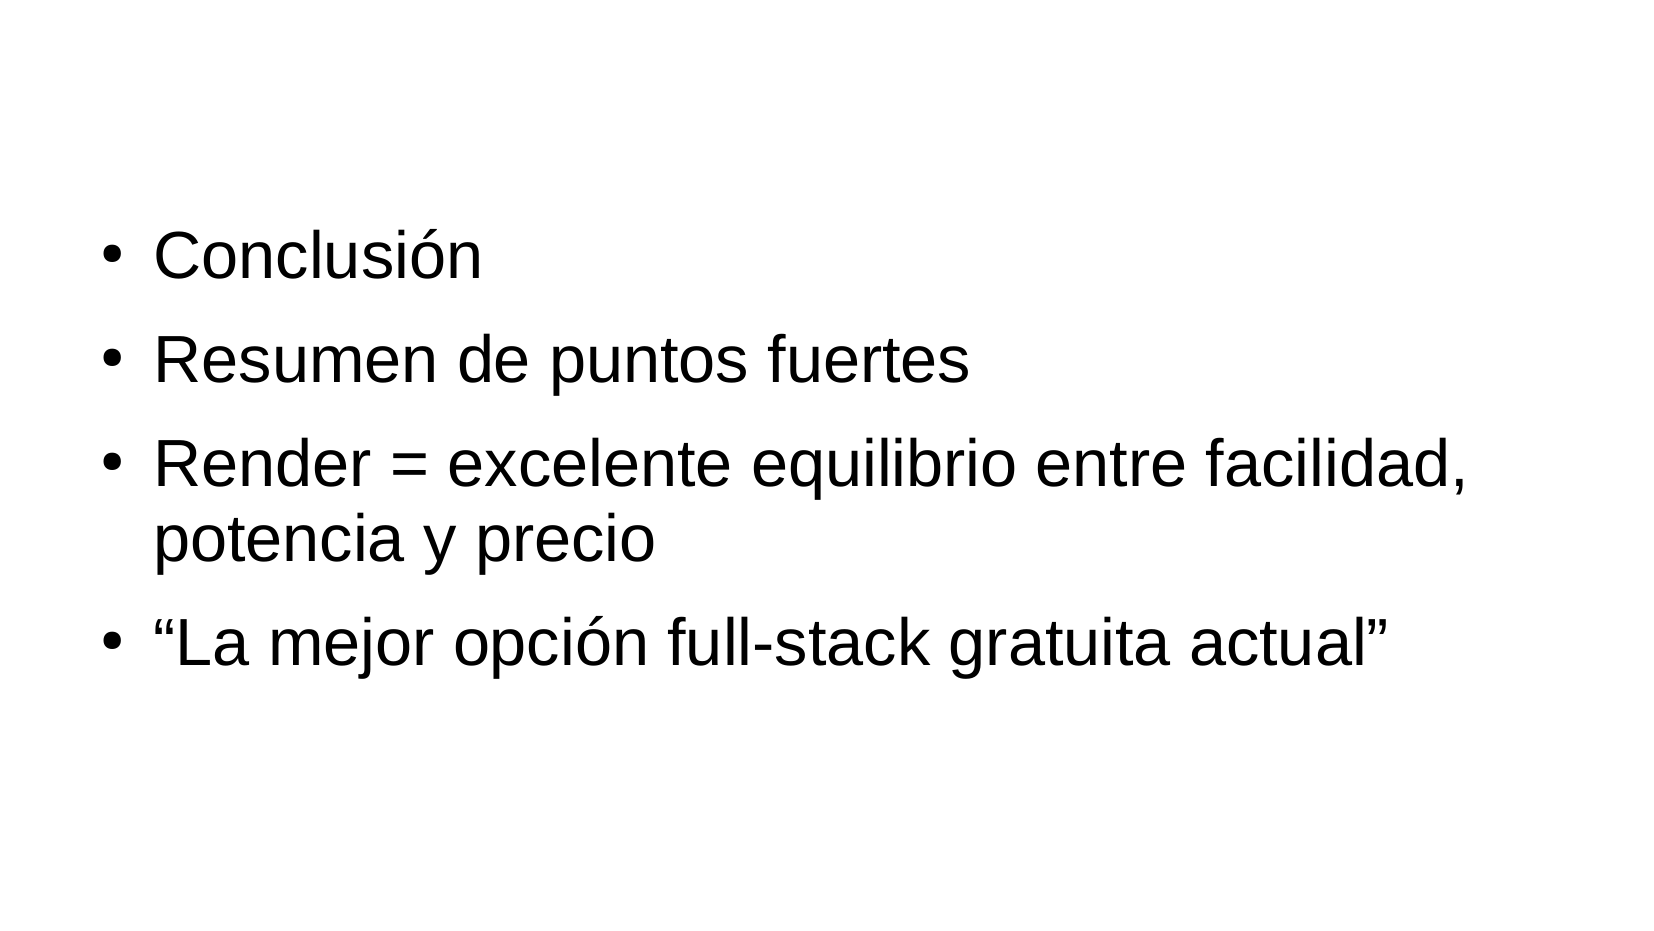

#
Conclusión
Resumen de puntos fuertes
Render = excelente equilibrio entre facilidad, potencia y precio
“La mejor opción full-stack gratuita actual”